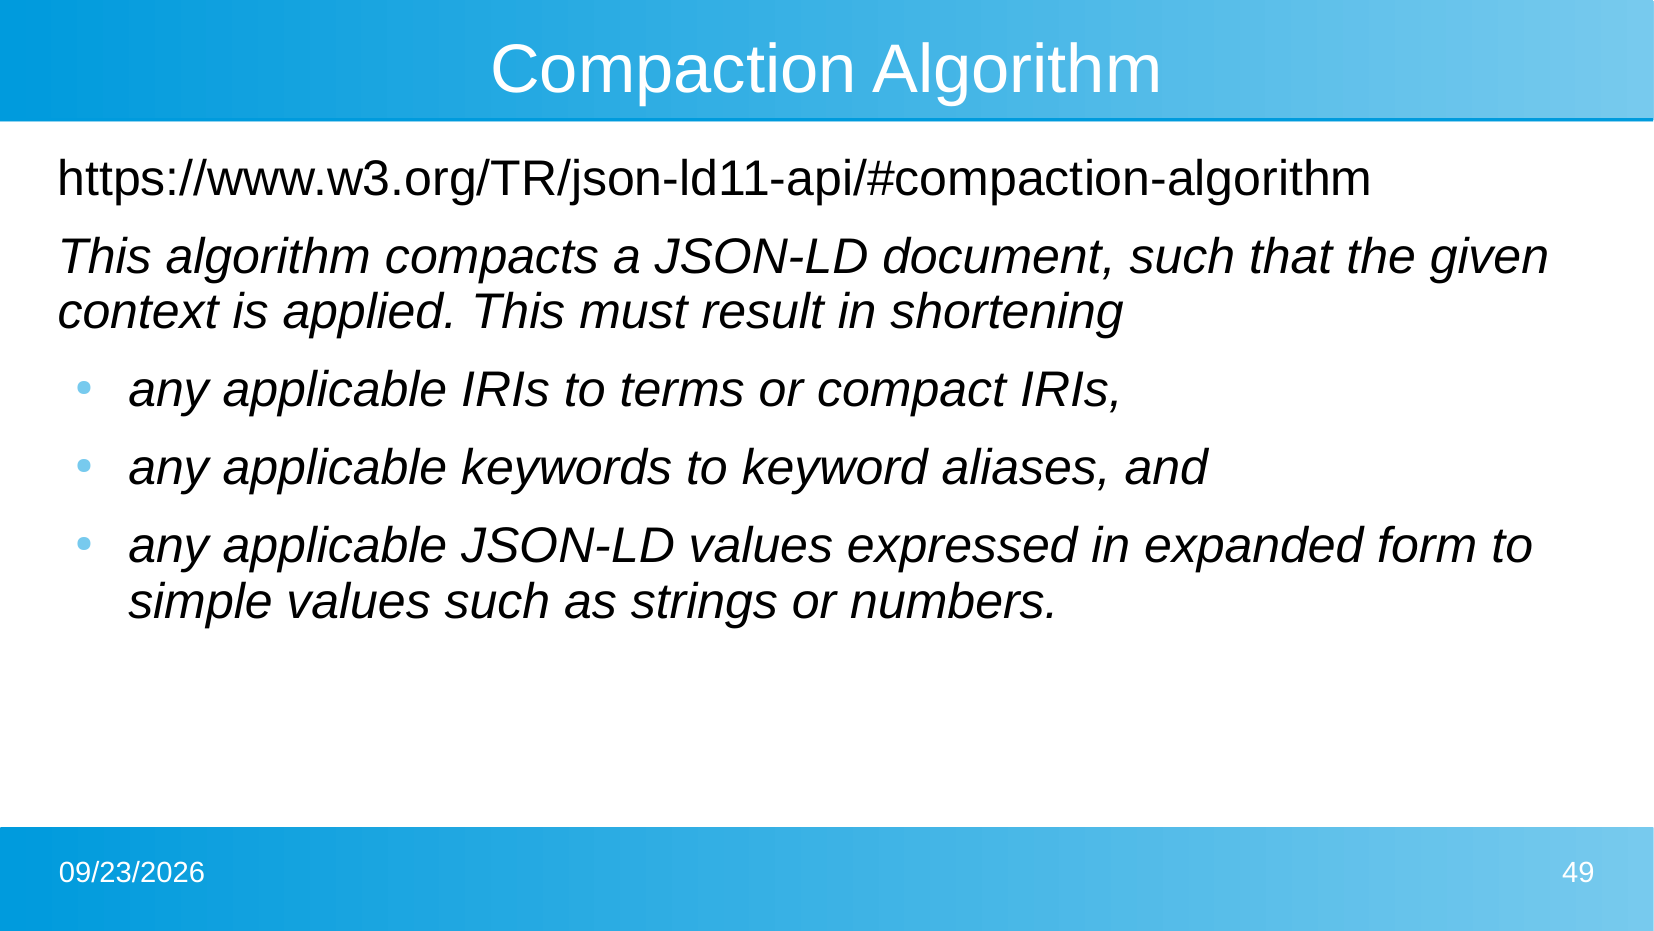

# Compaction Algorithm
https://www.w3.org/TR/json-ld11-api/#compaction-algorithm
This algorithm compacts a JSON-LD document, such that the given context is applied. This must result in shortening
any applicable IRIs to terms or compact IRIs,
any applicable keywords to keyword aliases, and
any applicable JSON-LD values expressed in expanded form to simple values such as strings or numbers.
49